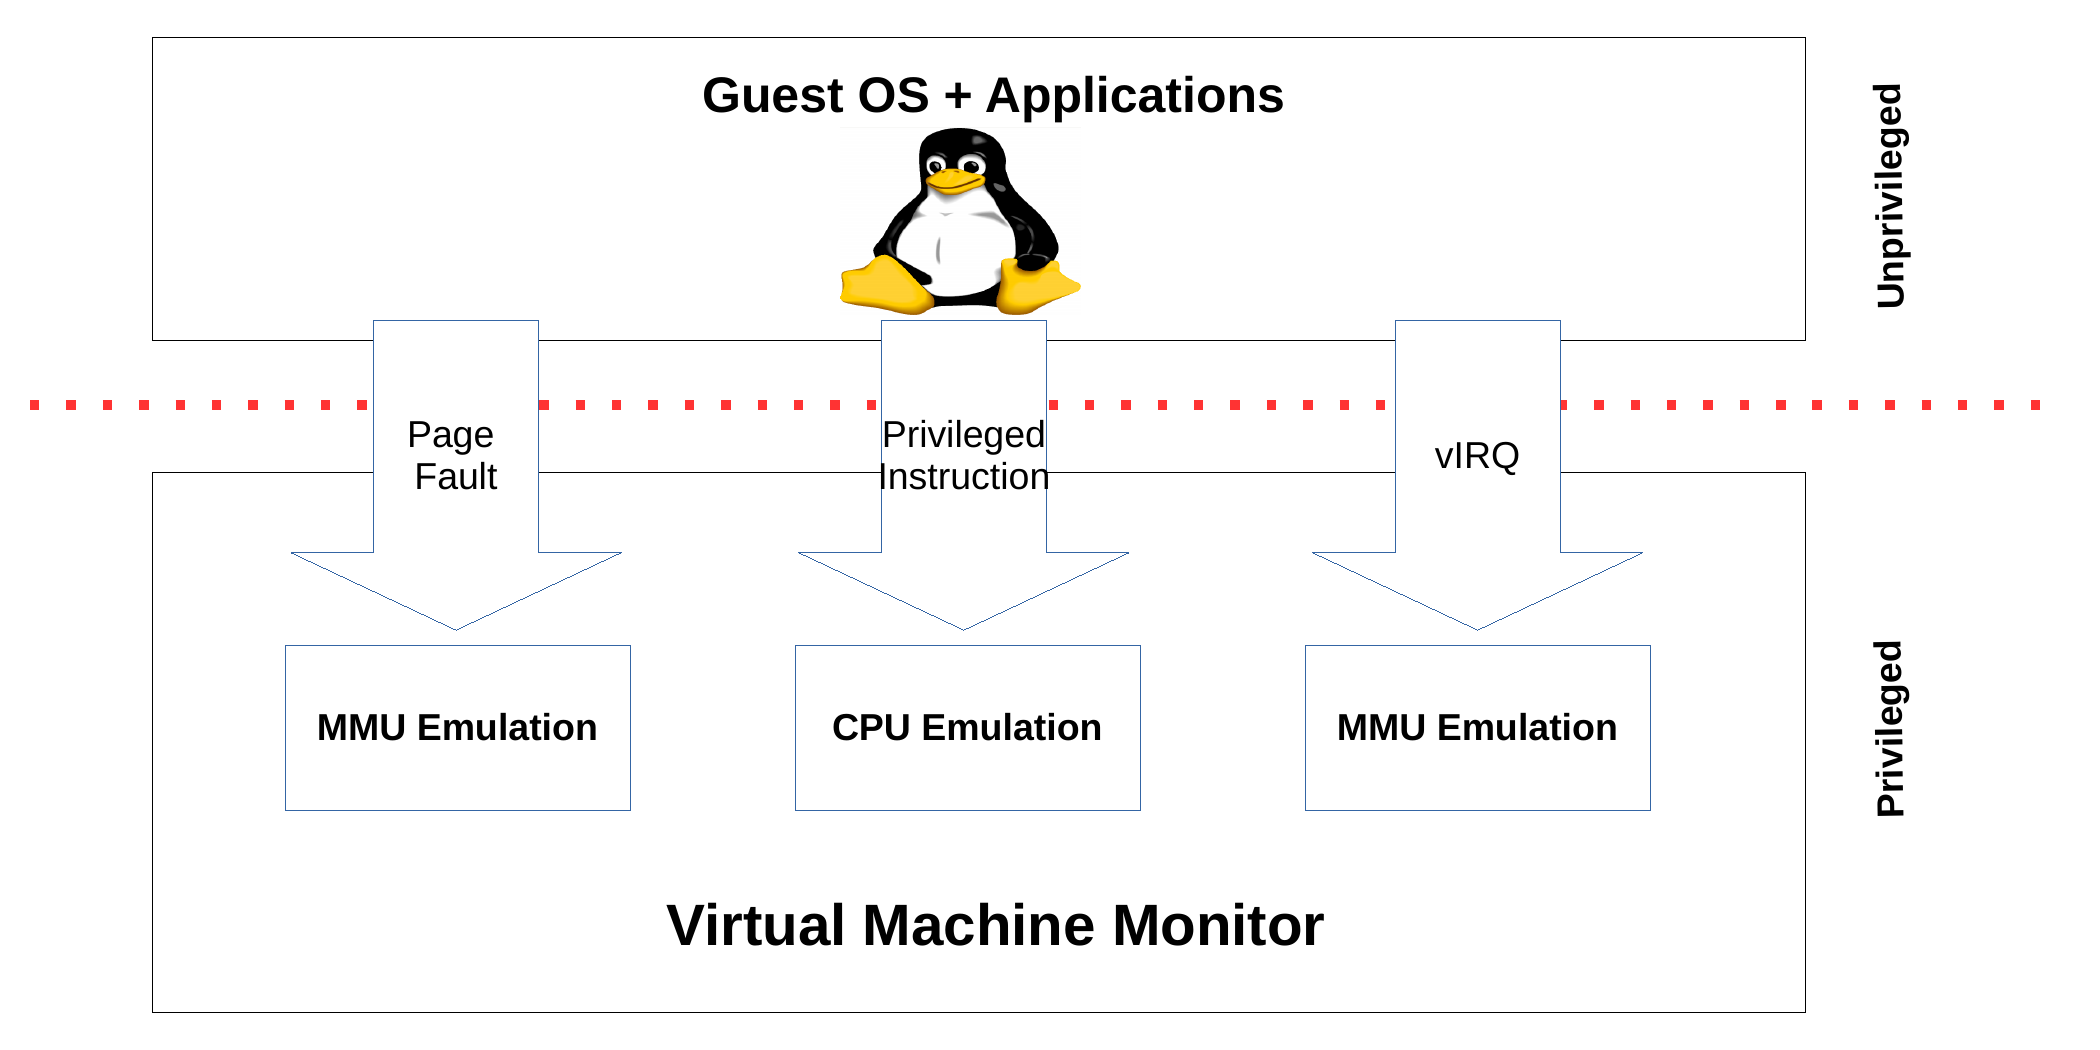

Guest OS + Applications
Unprivileged
Page
Fault
Privileged
Instruction
vIRQ
MMU Emulation
CPU Emulation
MMU Emulation
Privileged
Virtual Machine Monitor